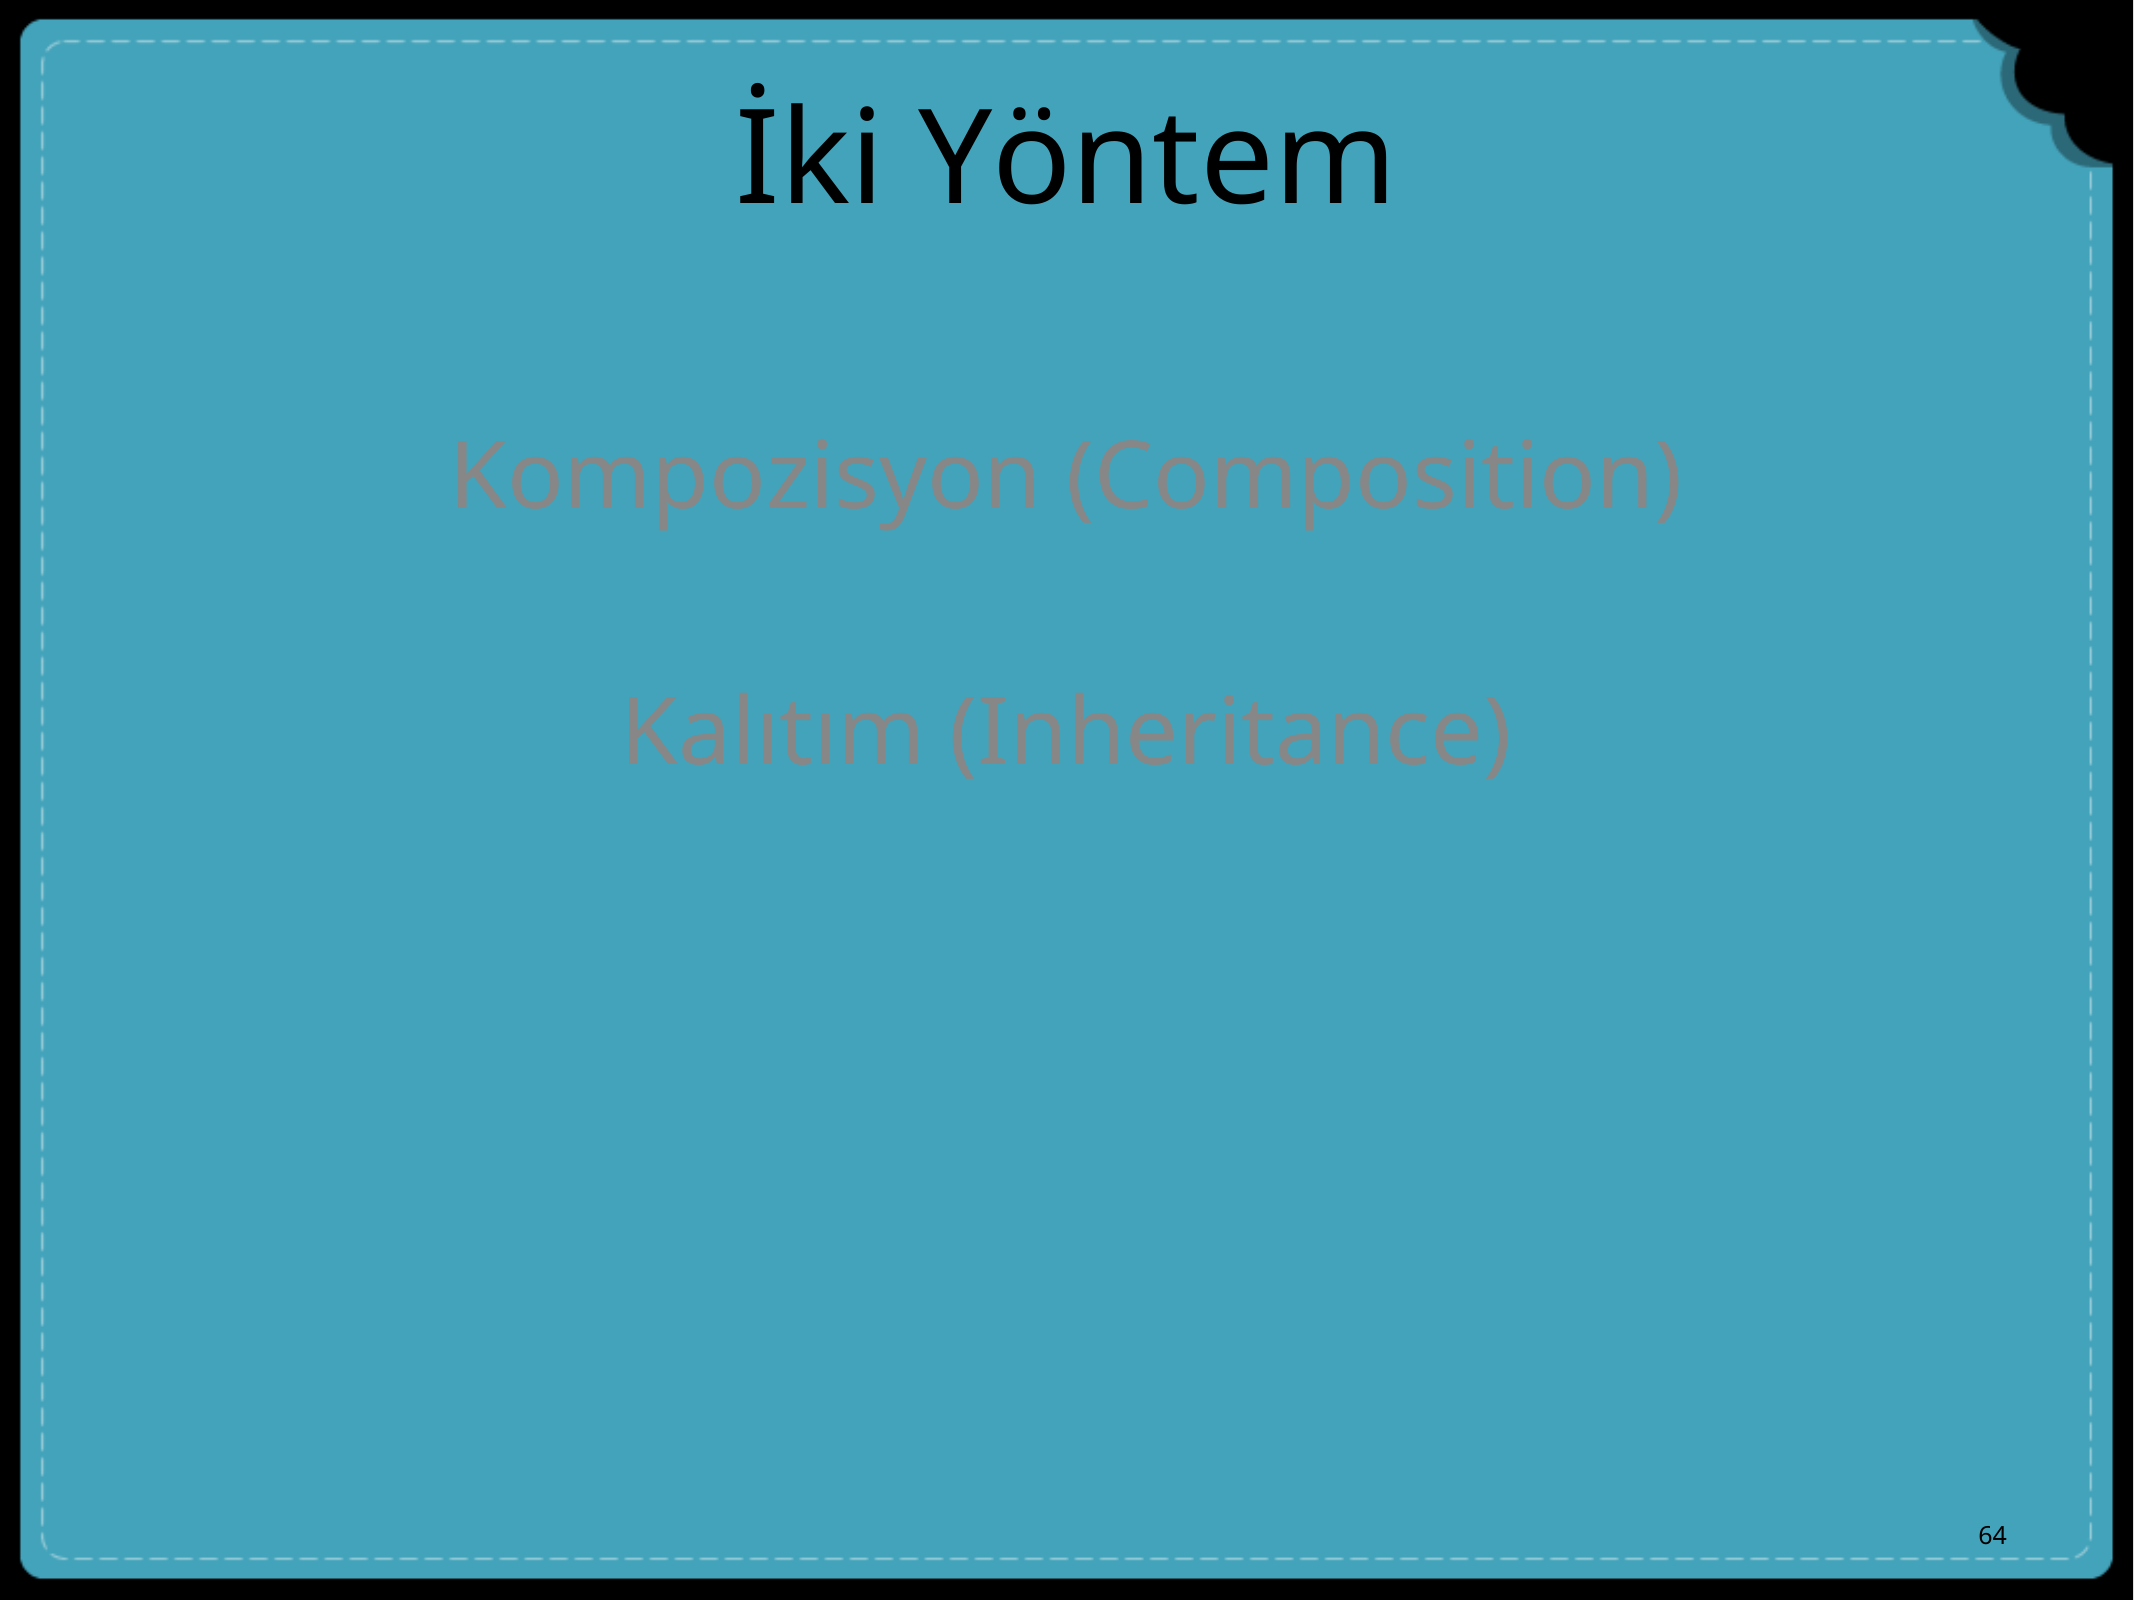

# İki Yöntem
Kompozisyon (Composition)
Kalıtım (Inheritance)
64